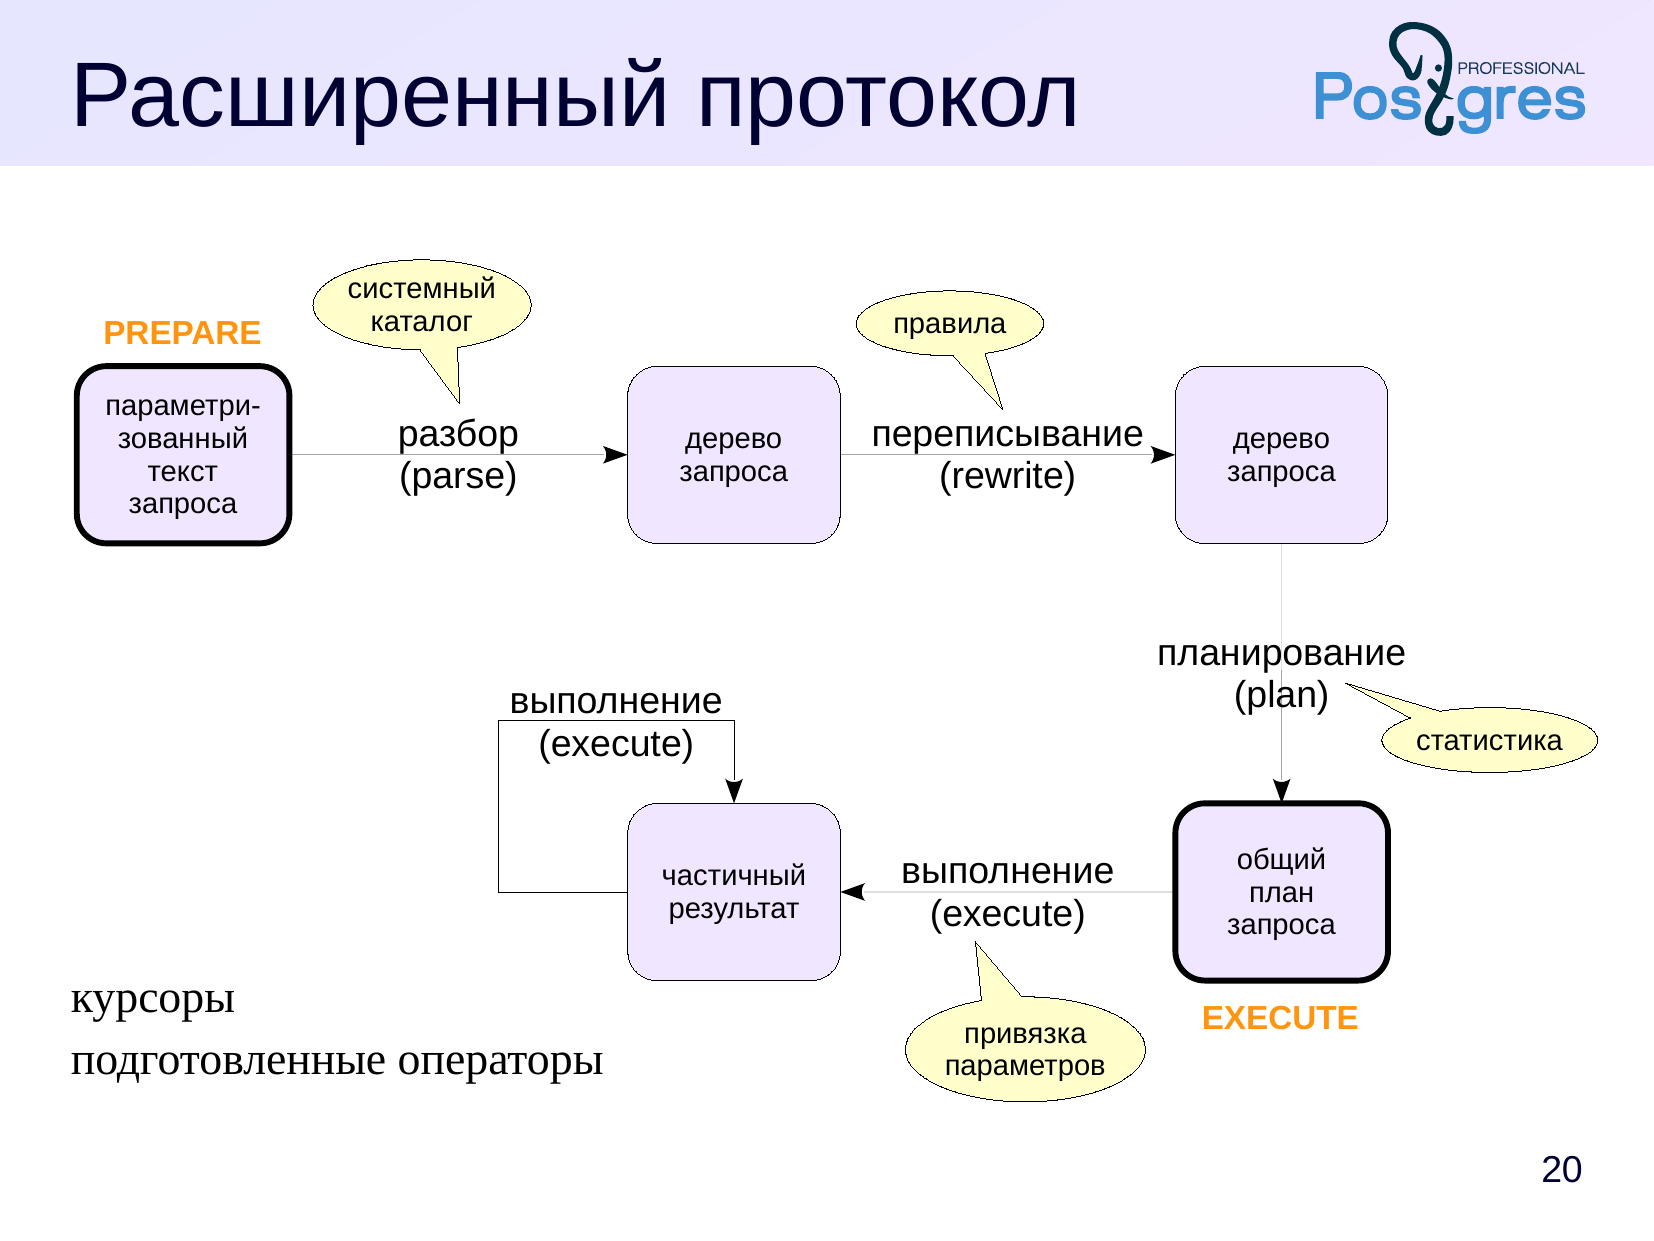

# Расширенный протокол
системный
каталог
курсоры
подготовленные операторы
правила
PREPARE
параметри-
зованный
текст
запроса
дерево
запроса
дерево
запроса
статистика
общий
план
запроса
частичный
результат
EXECUTE
привязка
параметров